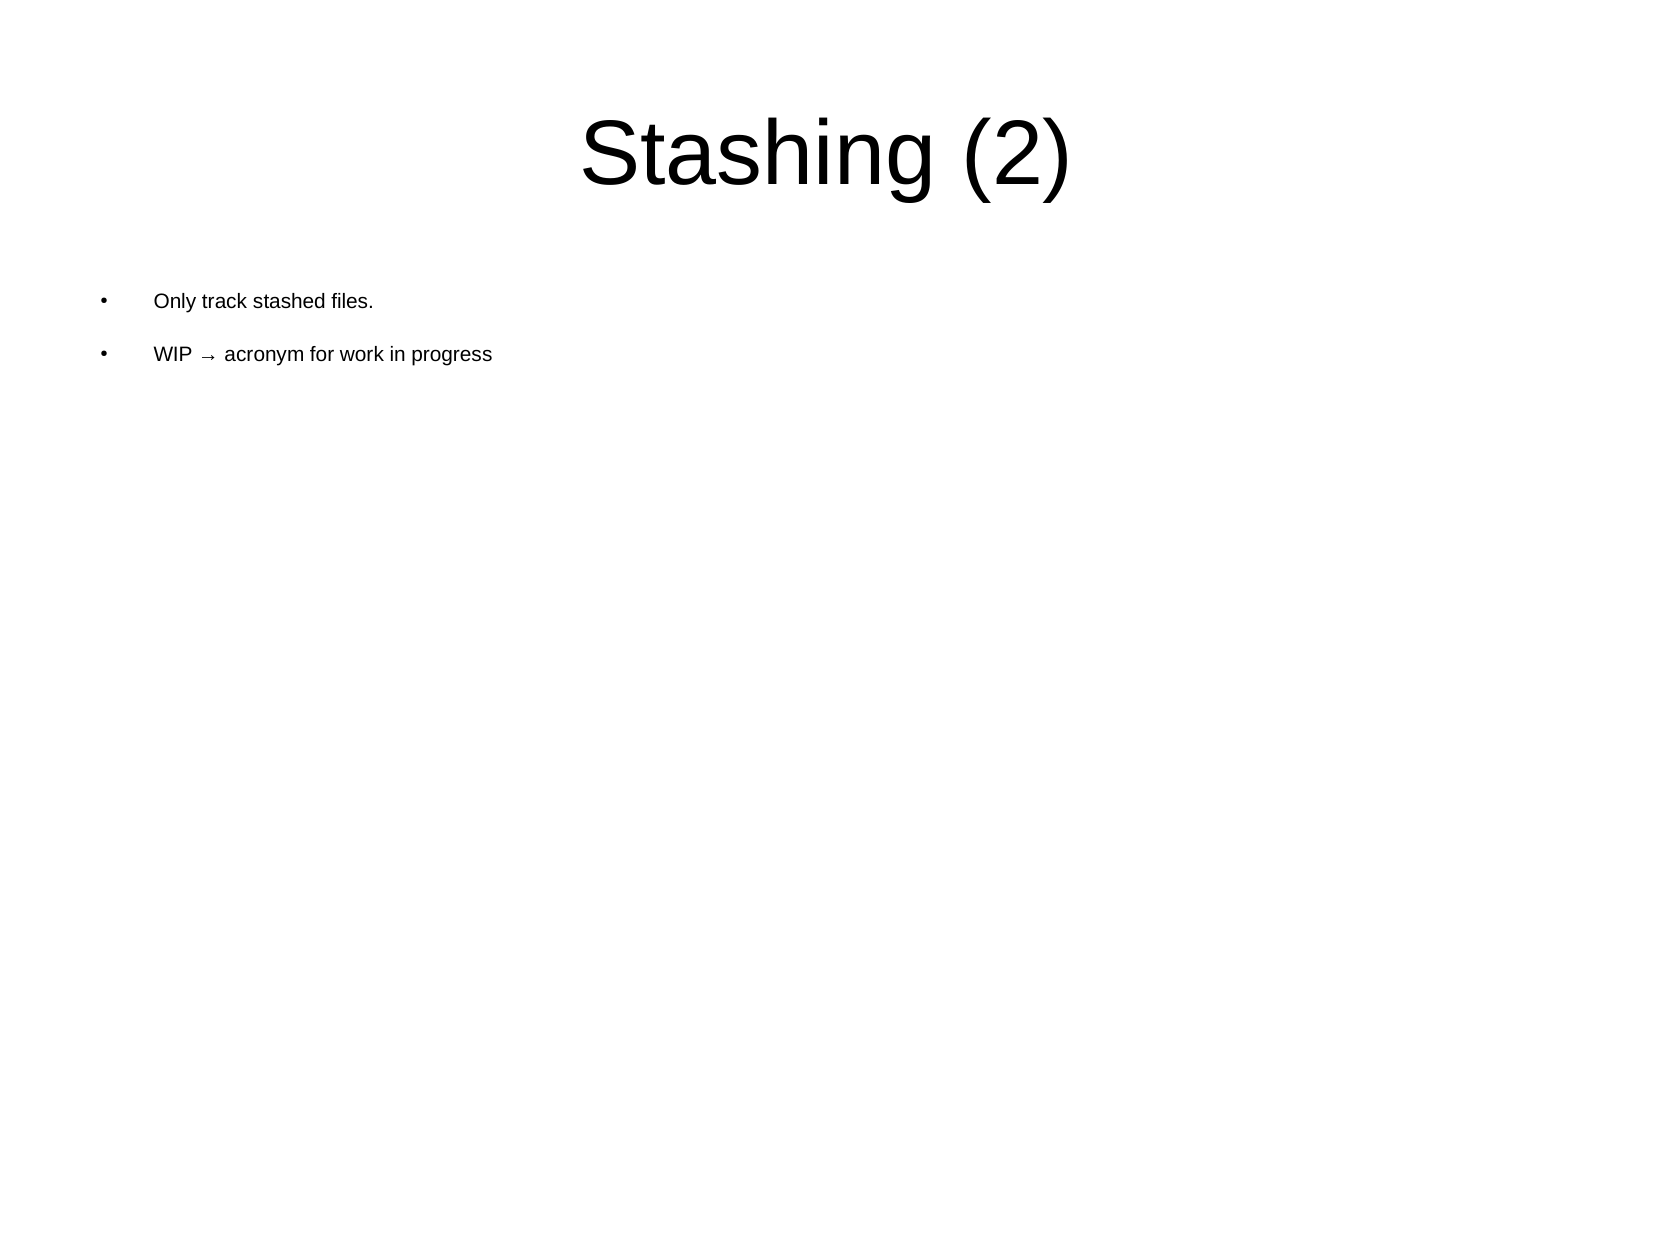

# Stashing (2)
Only track stashed files.
WIP → acronym for work in progress